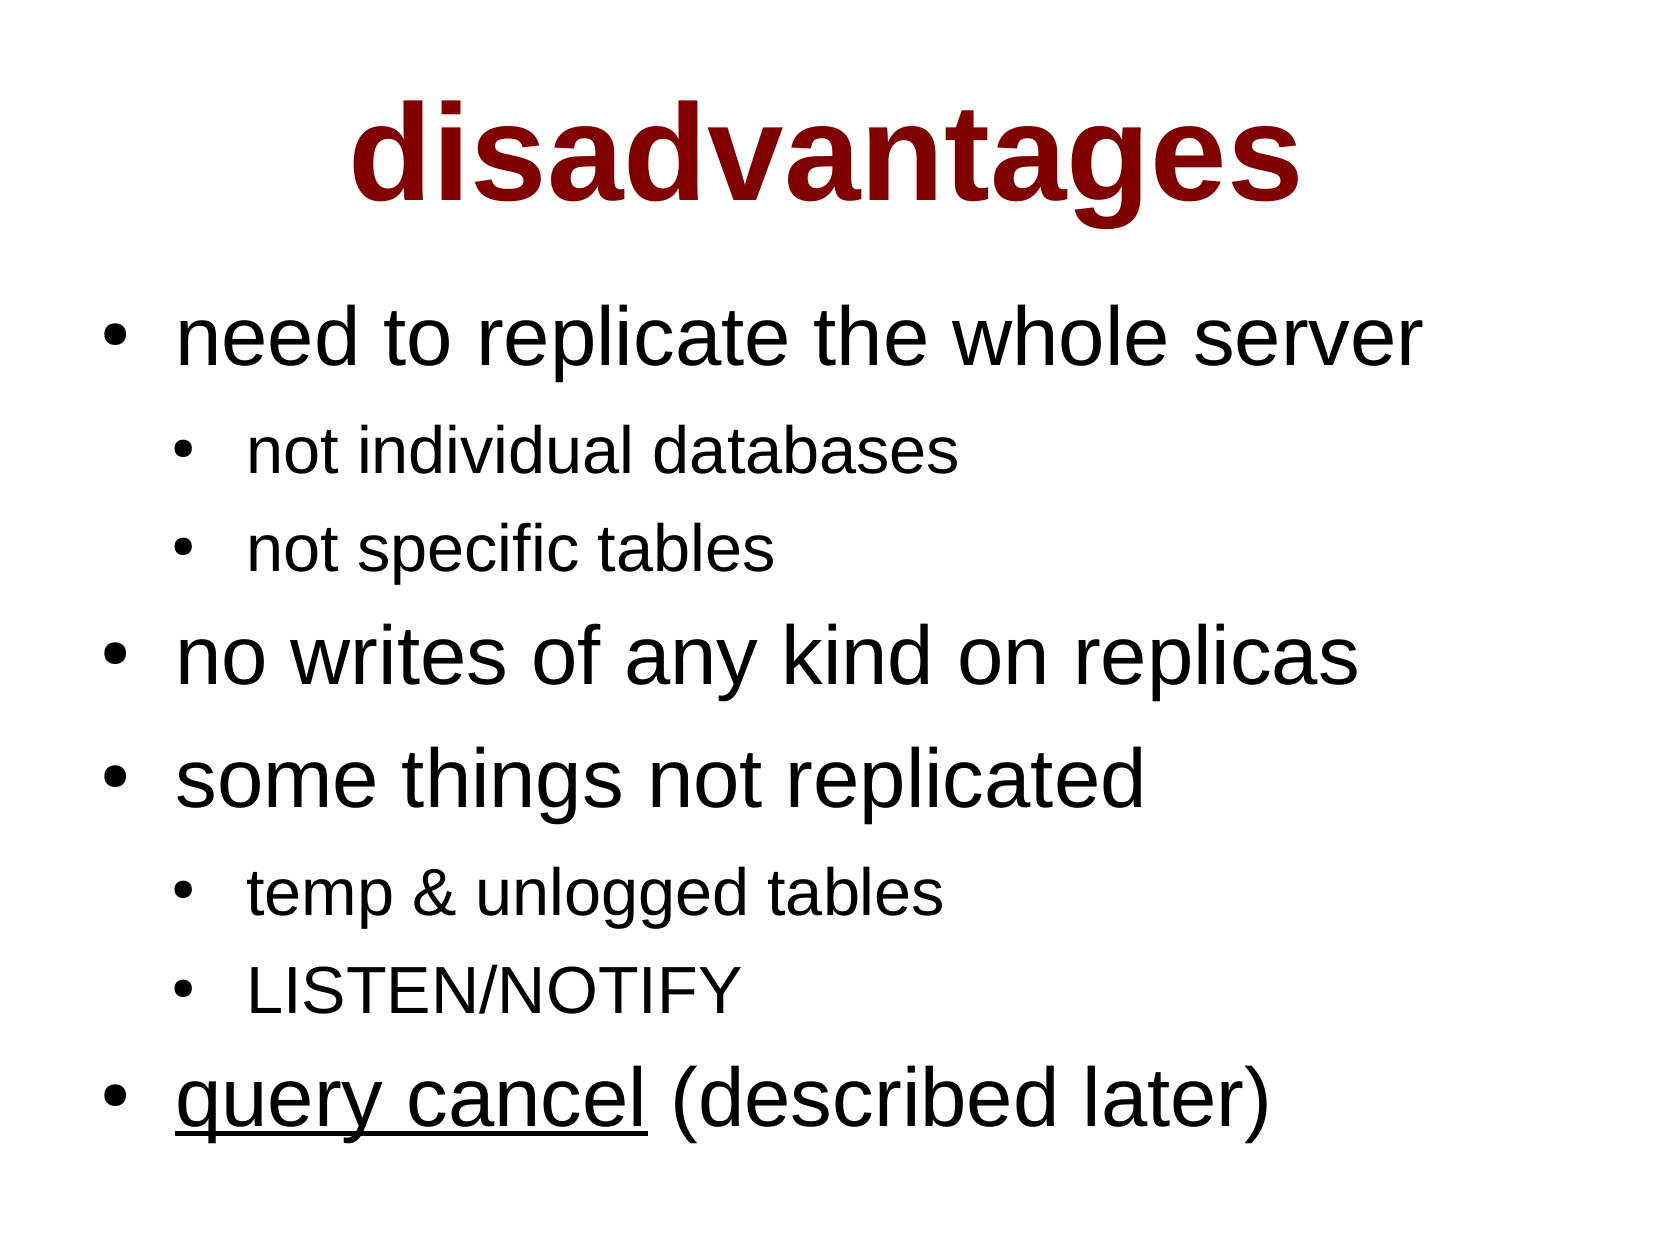

# disadvantages
need to replicate the whole server
not individual databases
not specific tables
no writes of any kind on replicas
some things not replicated
temp & unlogged tables
LISTEN/NOTIFY
query cancel (described later)